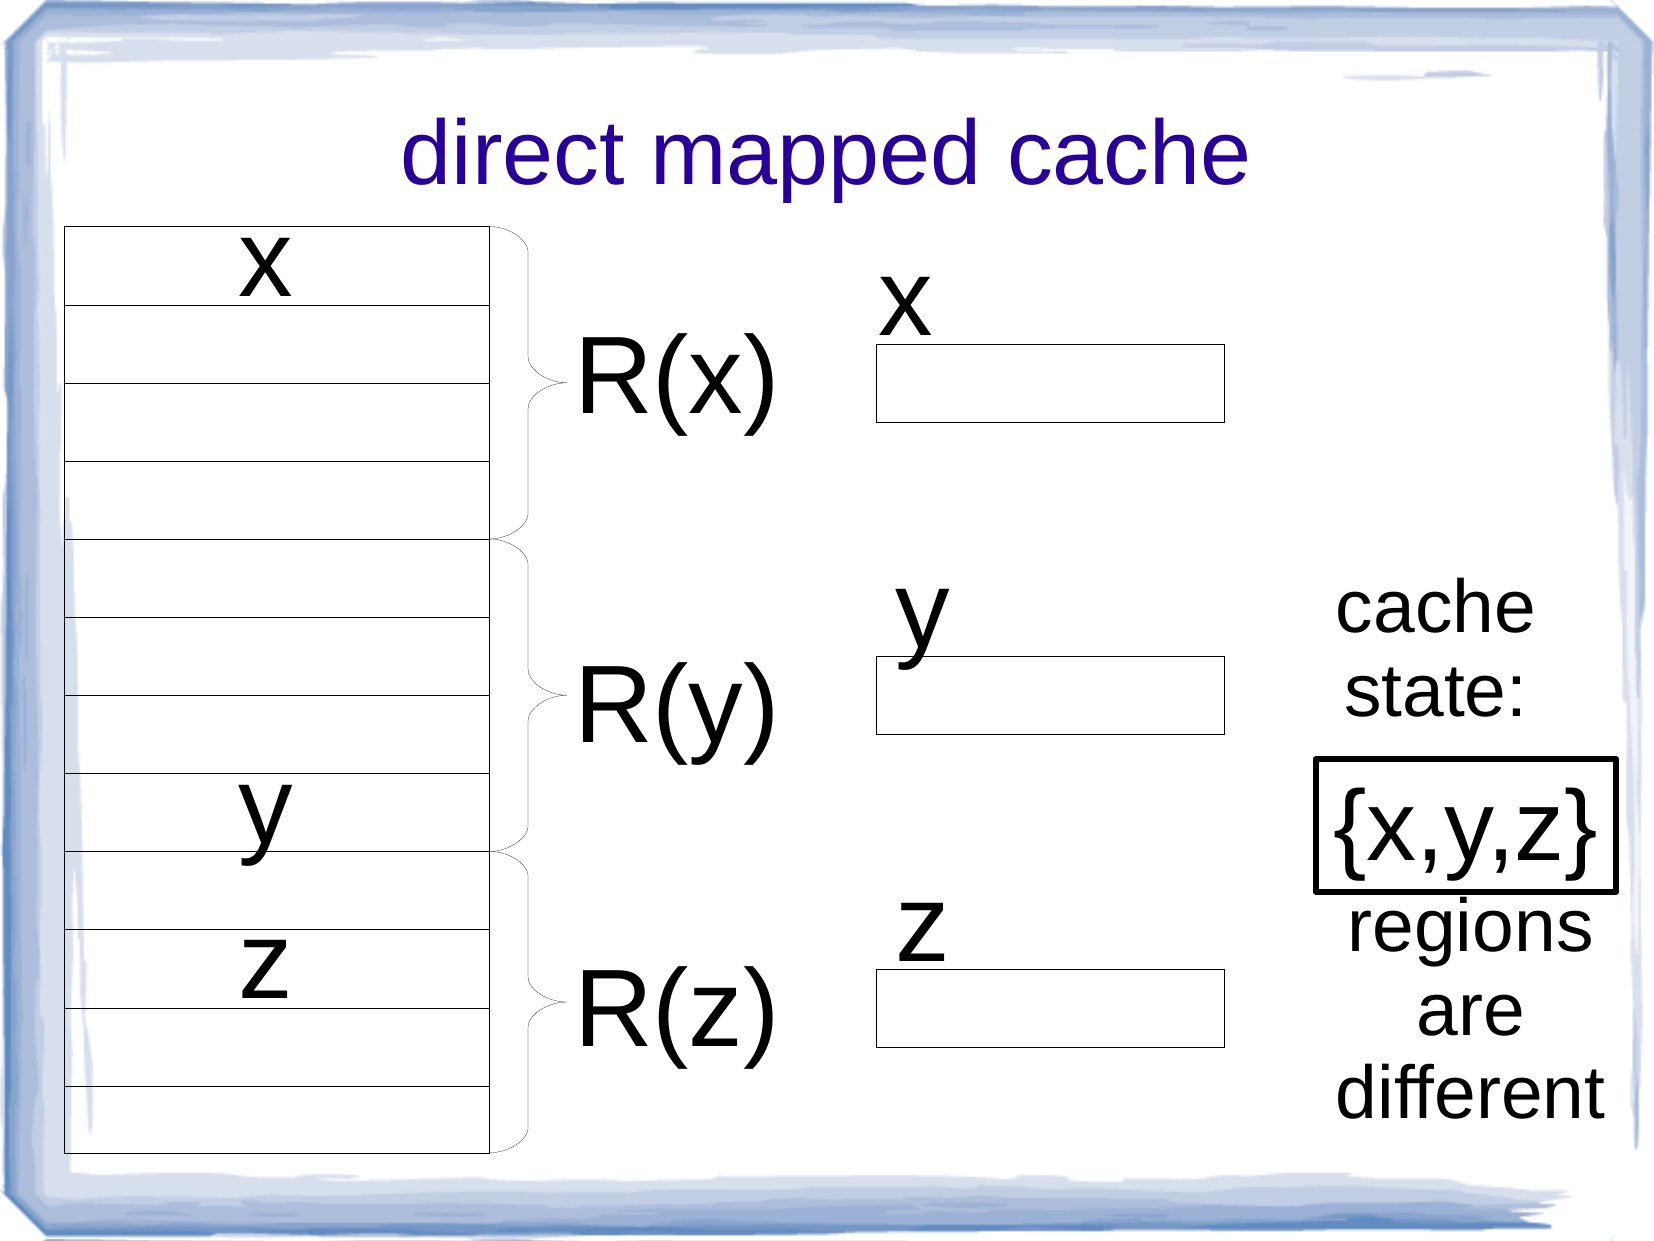

# direct mapped cache
cache
state:
{x,y,z}
regions
are
different